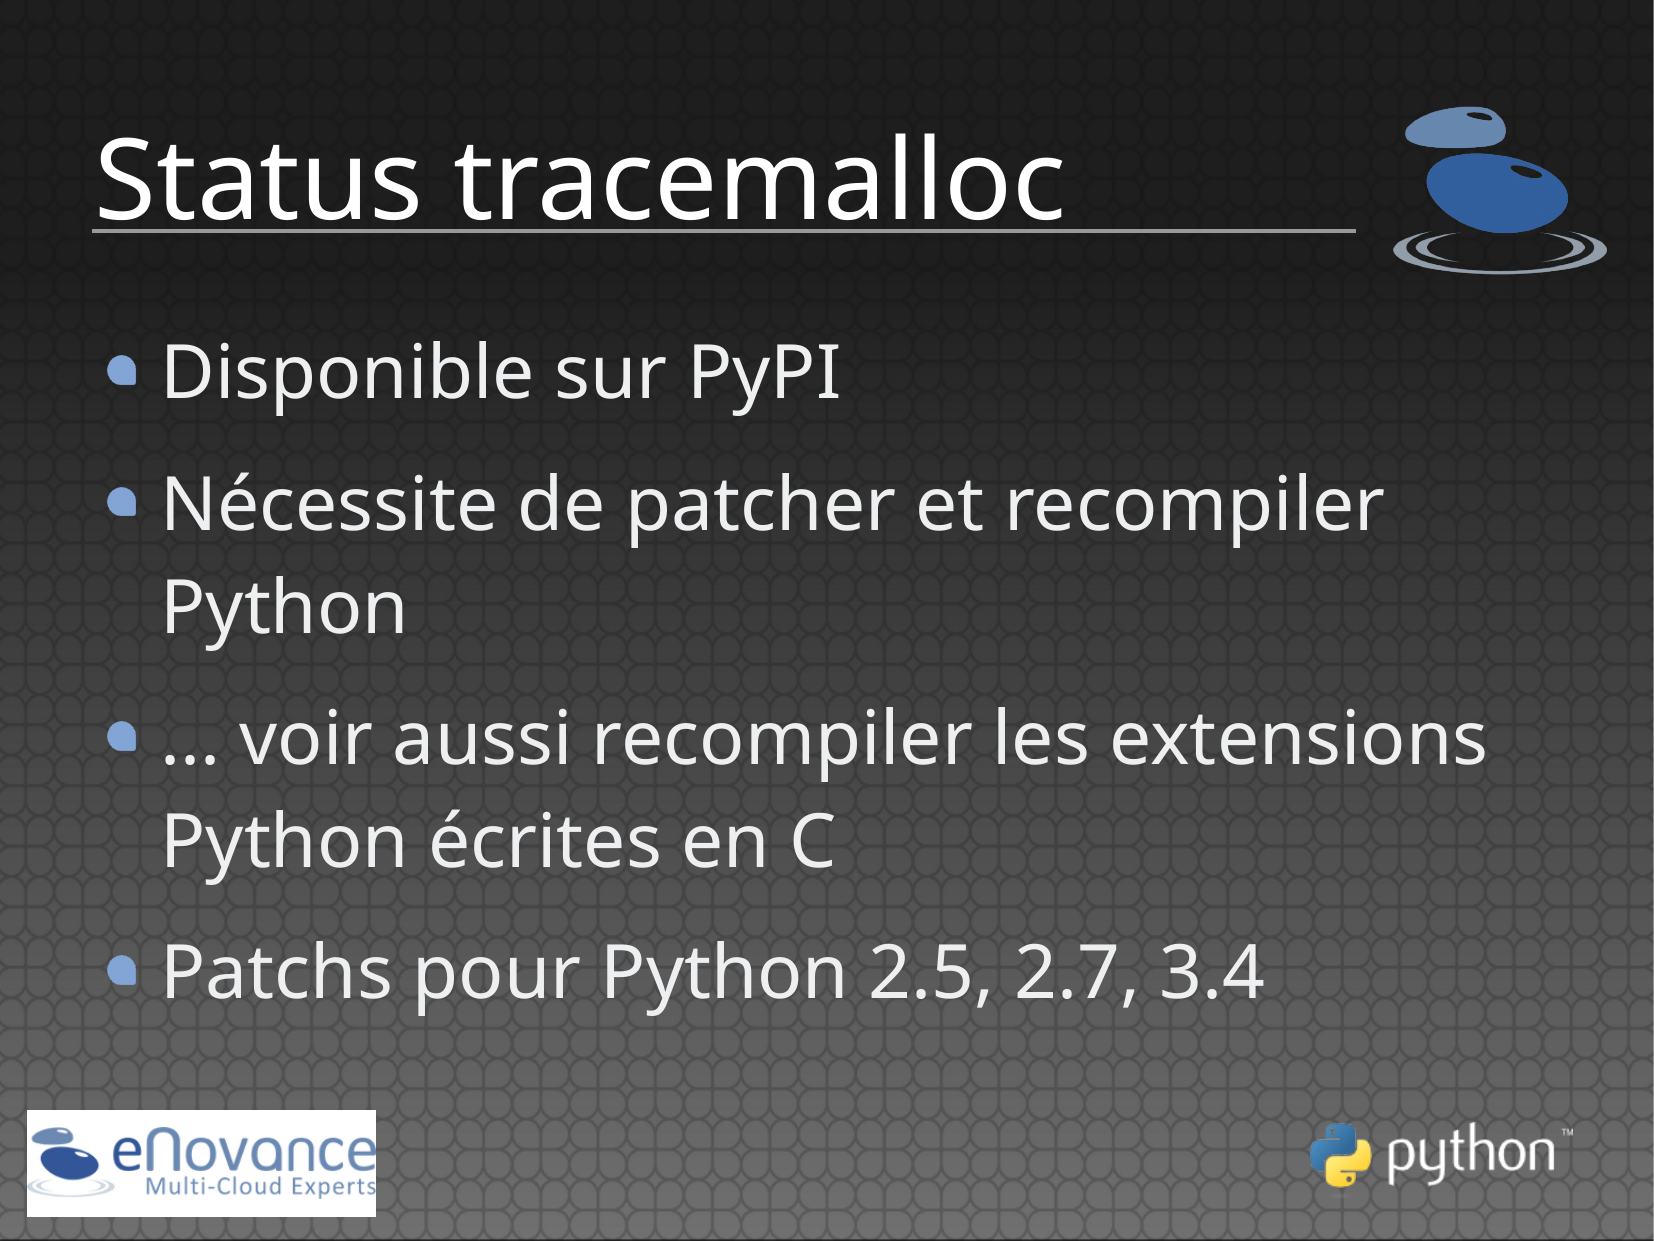

Status tracemalloc
# Disponible sur PyPI
Nécessite de patcher et recompiler Python
... voir aussi recompiler les extensions Python écrites en C
Patchs pour Python 2.5, 2.7, 3.4